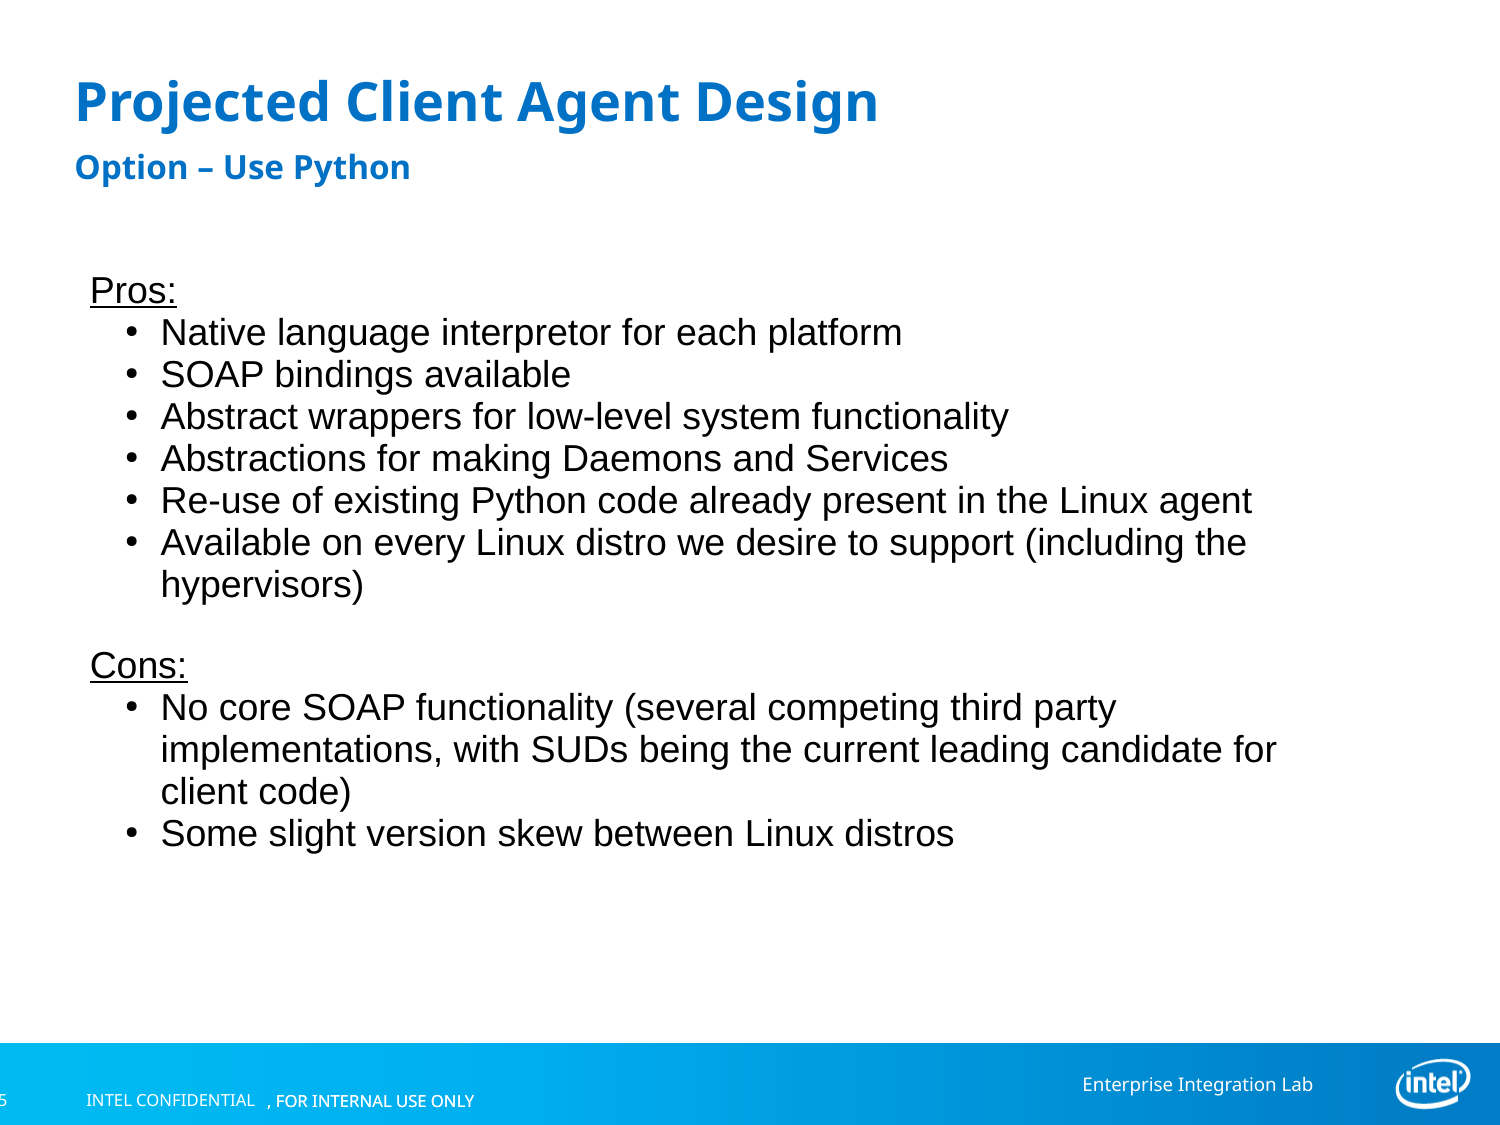

# Projected Client Agent Design Option – Use Python
Pros:
Native language interpretor for each platform
SOAP bindings available
Abstract wrappers for low-level system functionality
Abstractions for making Daemons and Services
Re-use of existing Python code already present in the Linux agent
Available on every Linux distro we desire to support (including the
hypervisors)
Cons:
No core SOAP functionality (several competing third party
implementations, with SUDs being the current leading candidate for
client code)
Some slight version skew between Linux distros